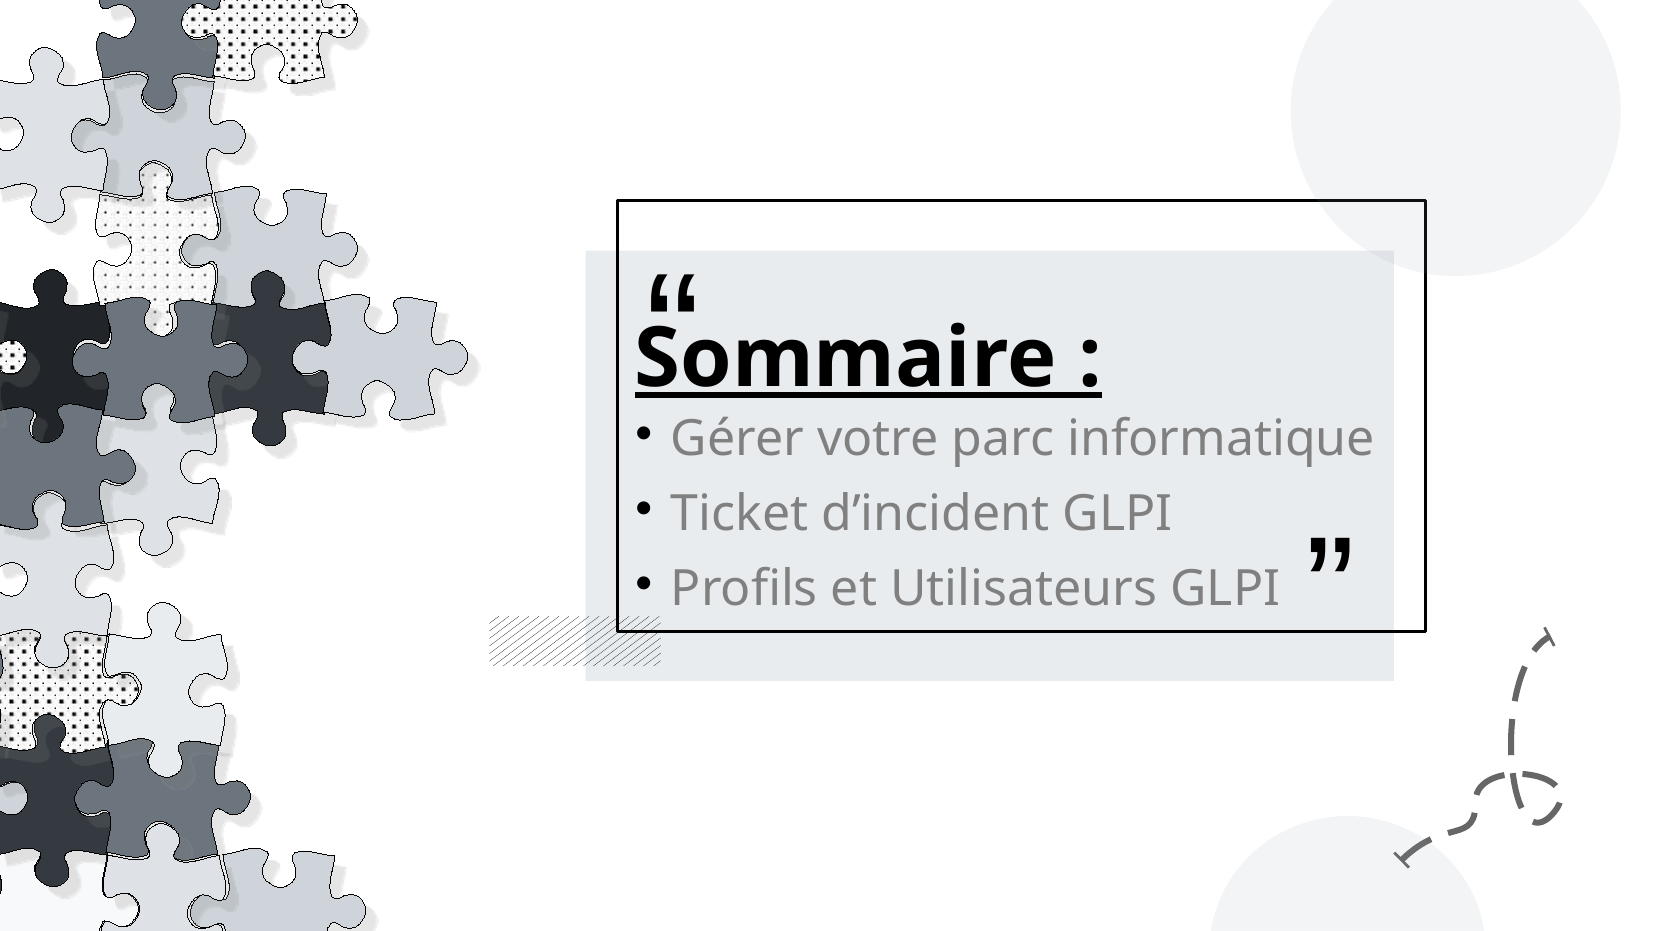

Sommaire :
Gérer votre parc informatique
Ticket d’incident GLPI
Profils et Utilisateurs GLPI